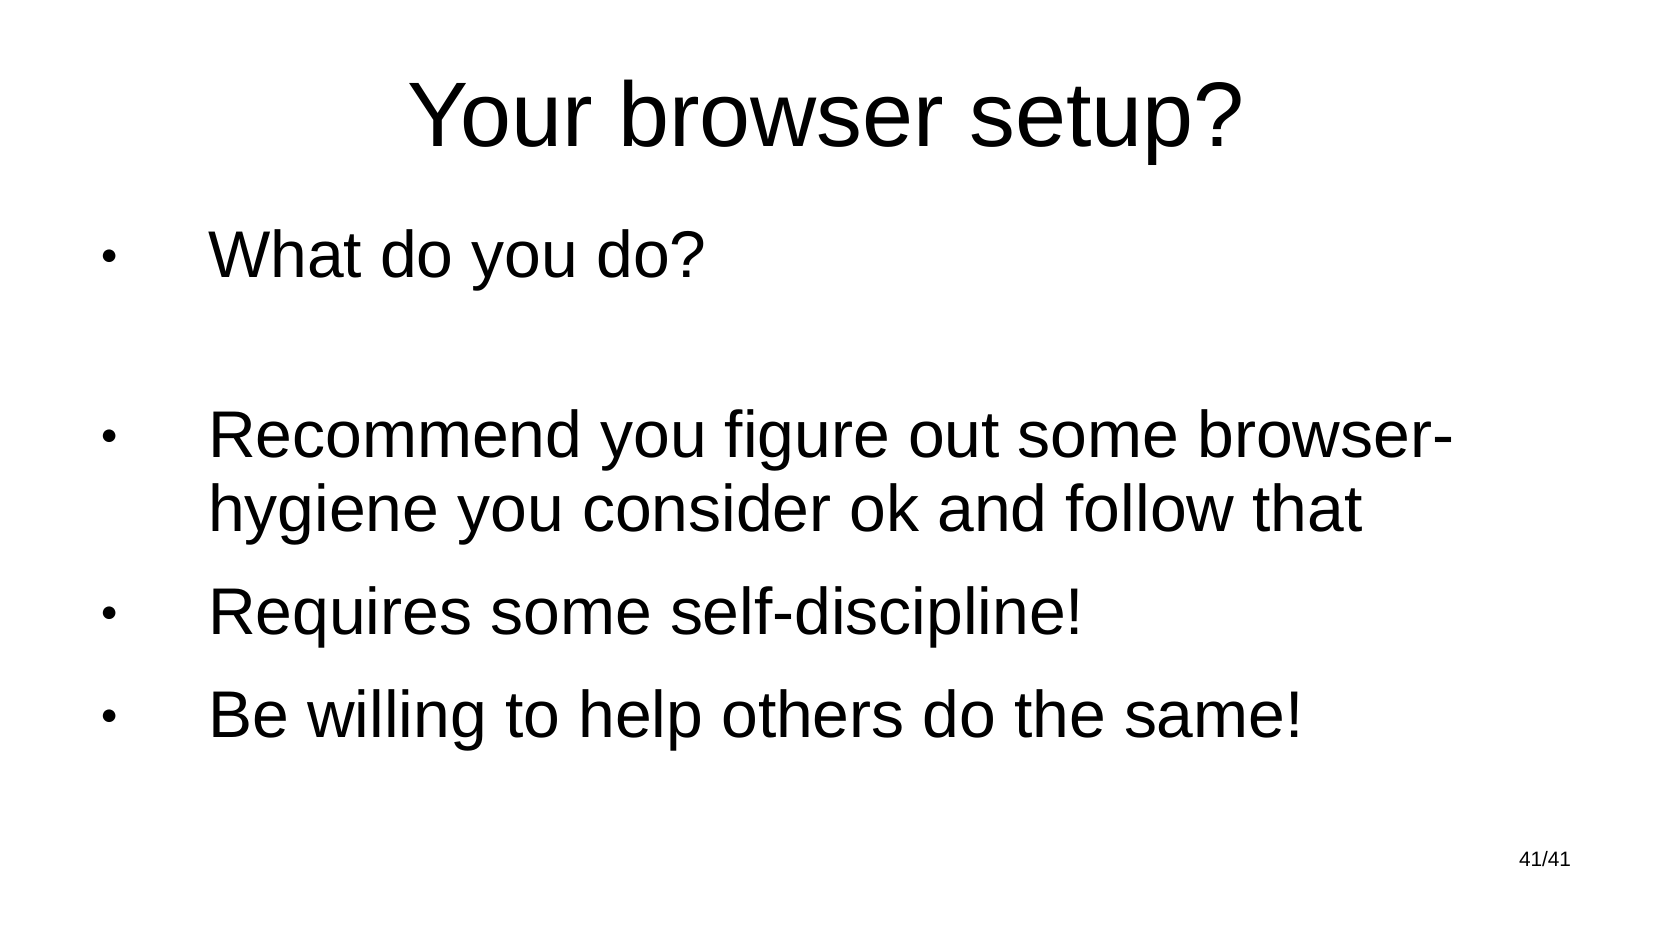

# Your browser setup?
What do you do?
Recommend you figure out some browser-hygiene you consider ok and follow that
Requires some self-discipline!
Be willing to help others do the same!
41